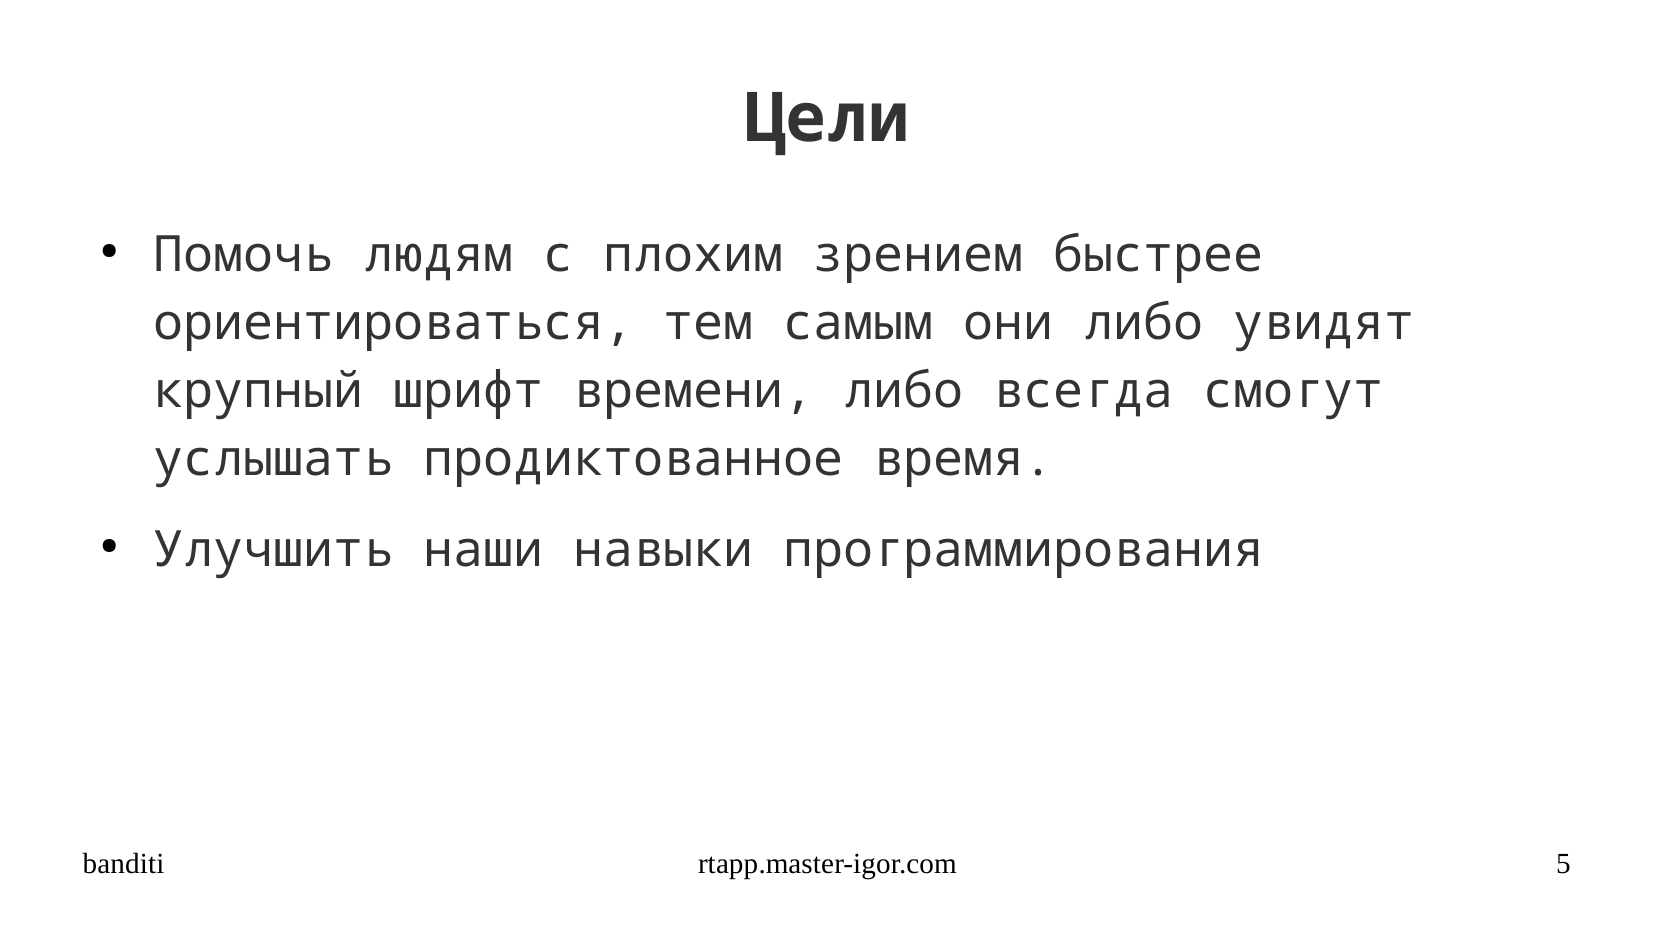

# Цели
Помочь людям с плохим зрением быстрее ориентироваться, тем самым они либо увидят крупный шрифт времени, либо всегда смогут услышать продиктованное время.
Улучшить наши навыки программирования
banditi
rtapp.master-igor.com
5